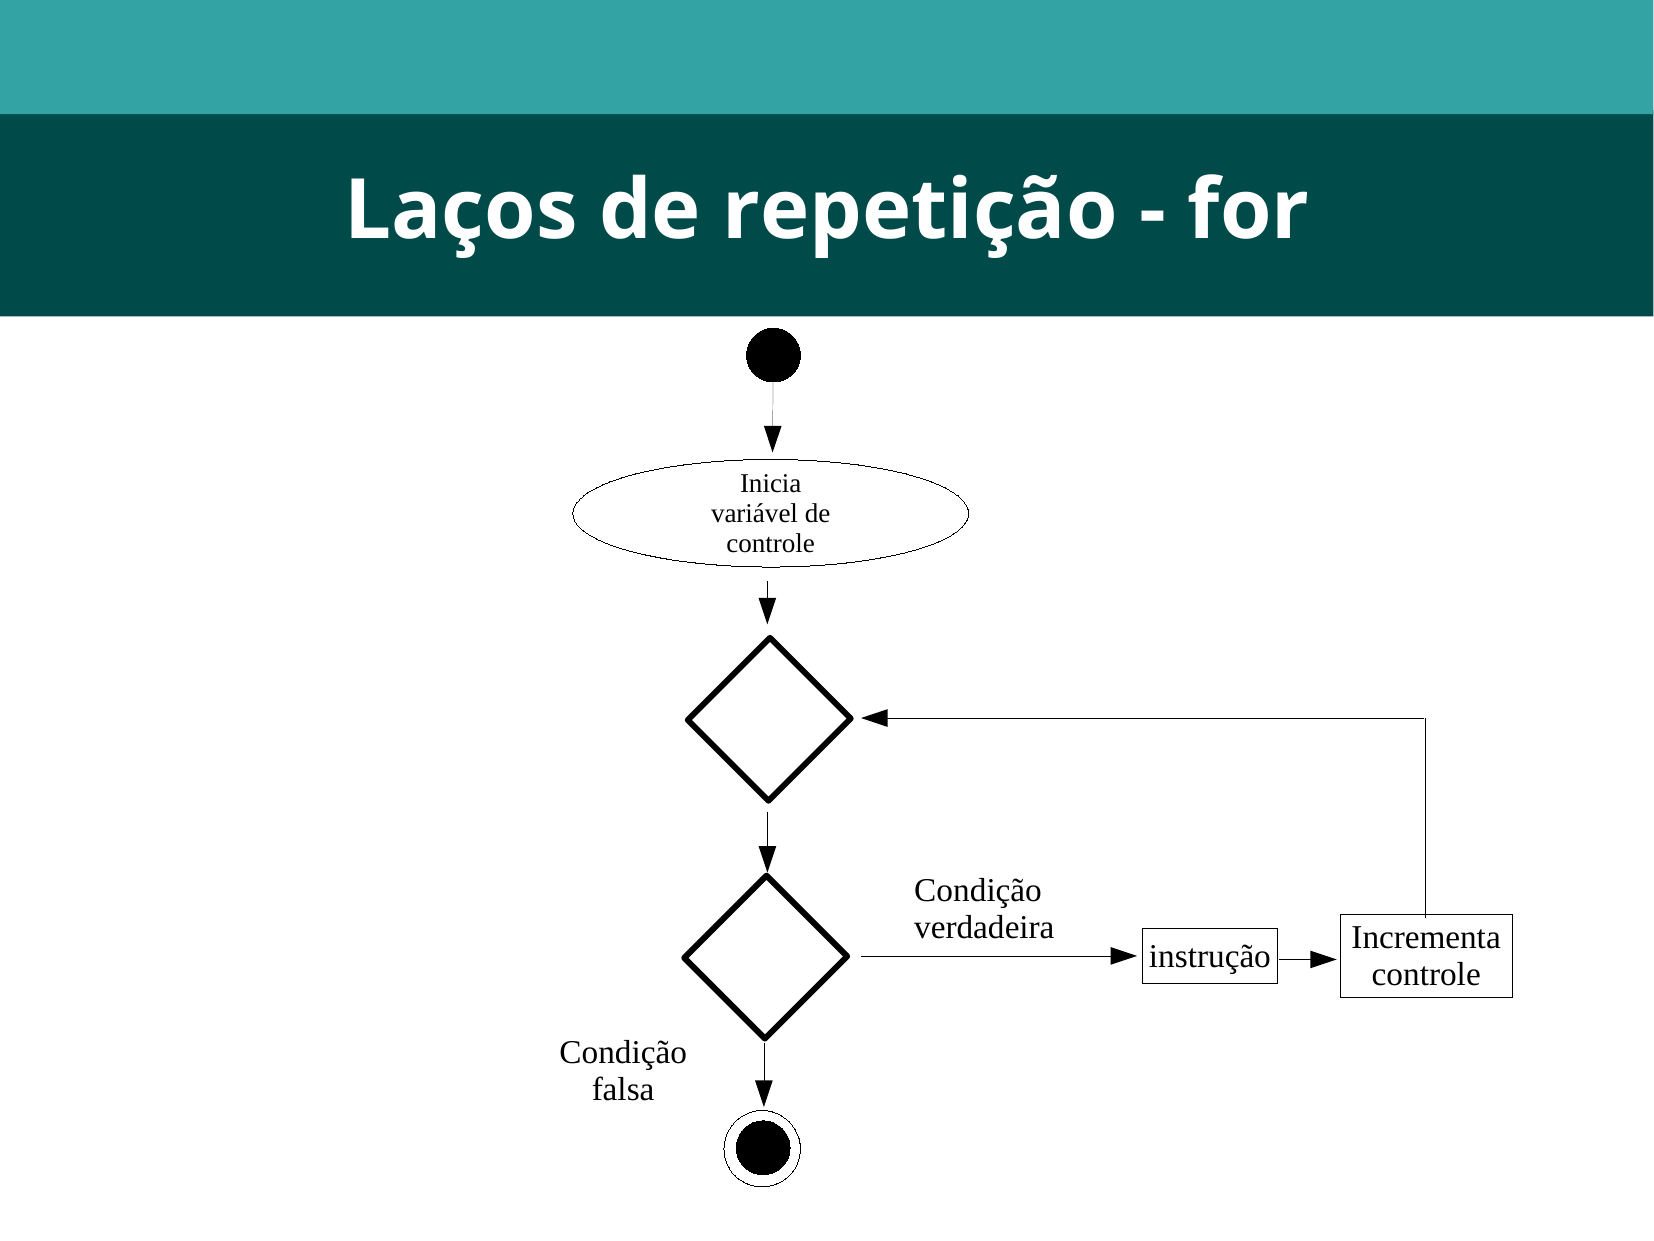

# Laços de repetição - for
Inicia
variável de
controle
Condição
verdadeira
Incrementa
controle
instrução
Condição
falsa